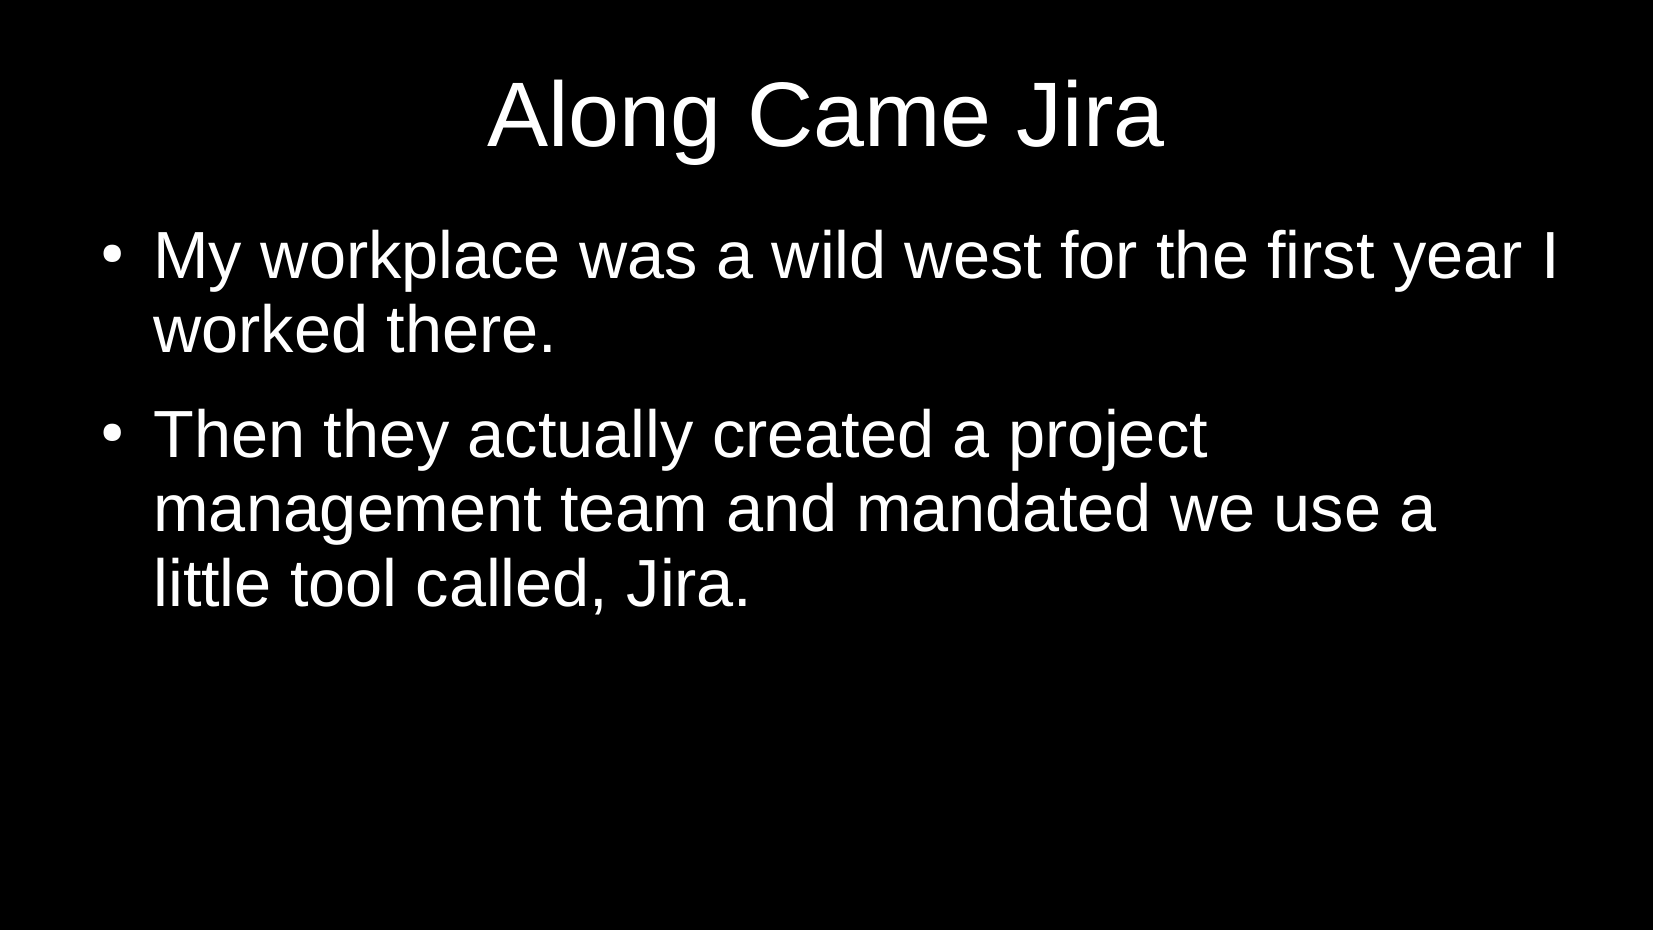

# Along Came Jira
My workplace was a wild west for the first year I worked there.
Then they actually created a project management team and mandated we use a little tool called, Jira.